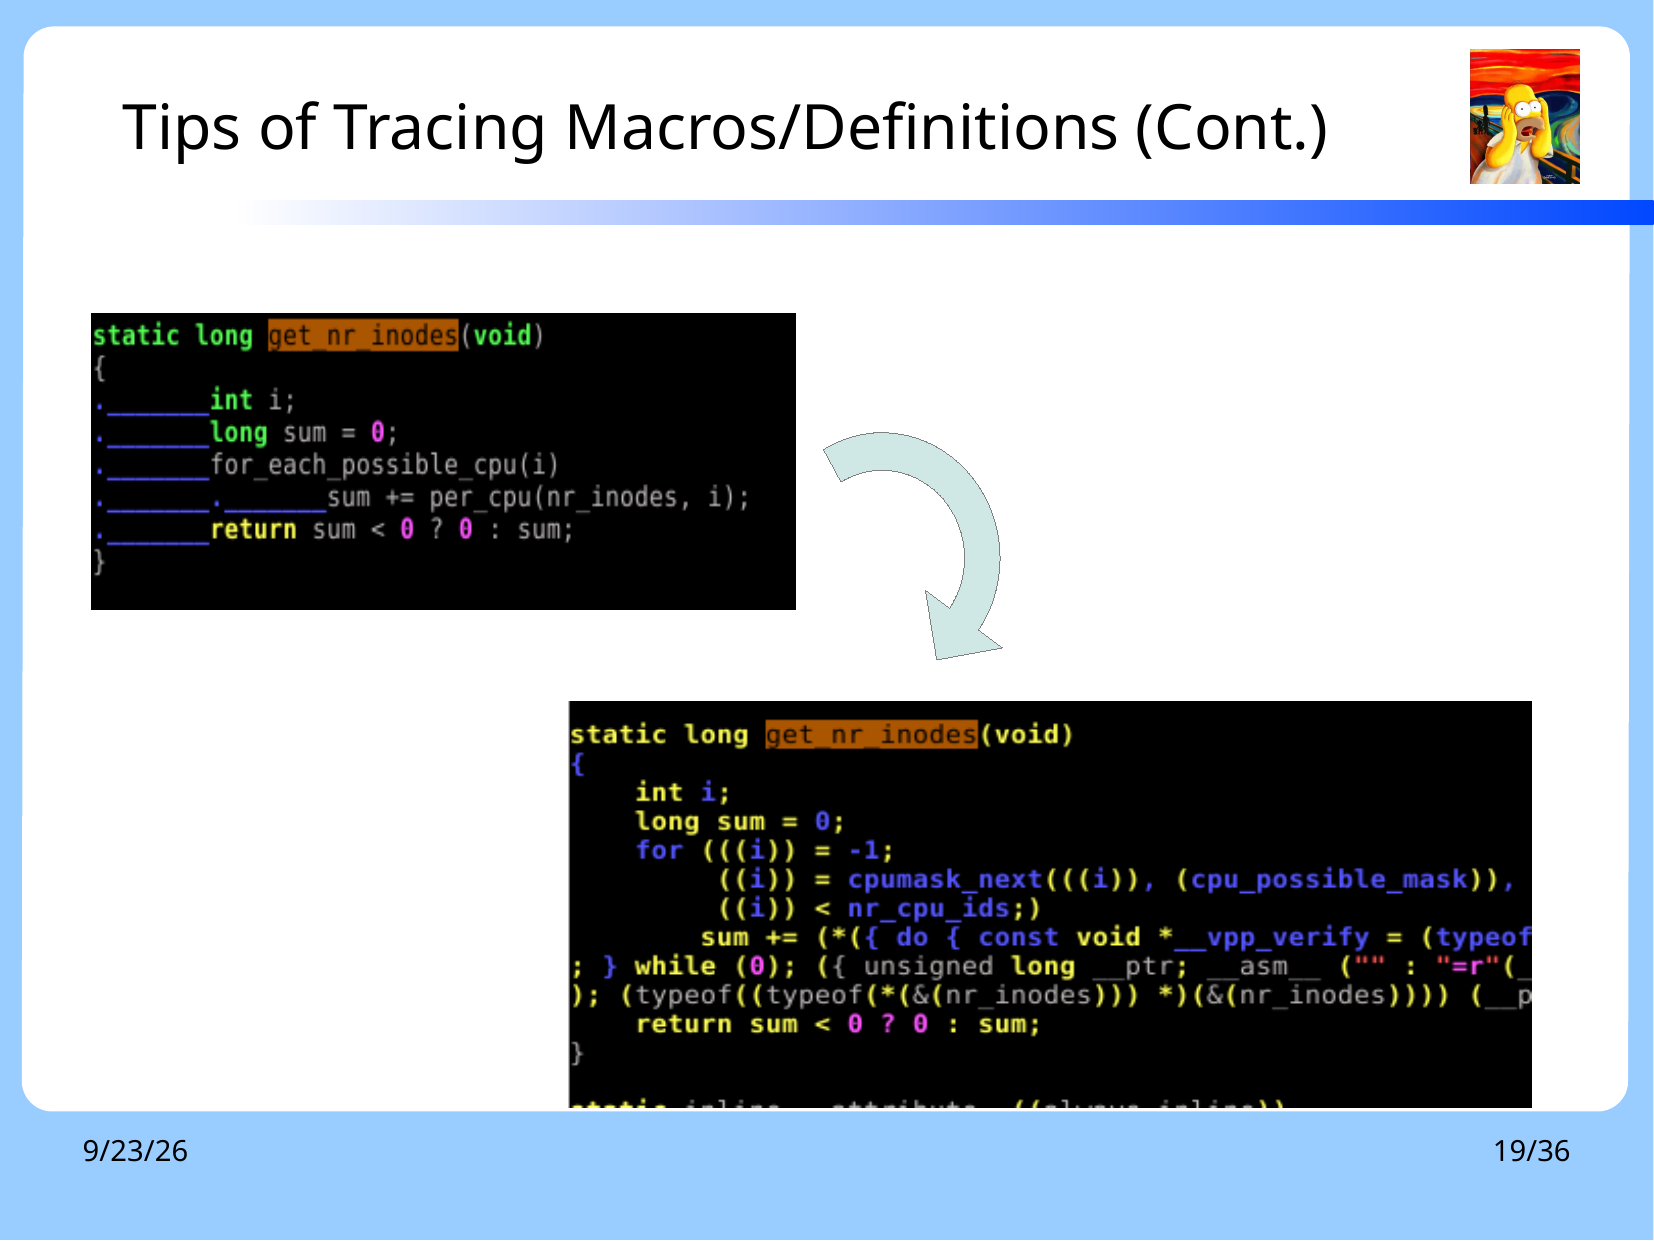

# Tips of Tracing Macros/Definitions (Cont.)
19